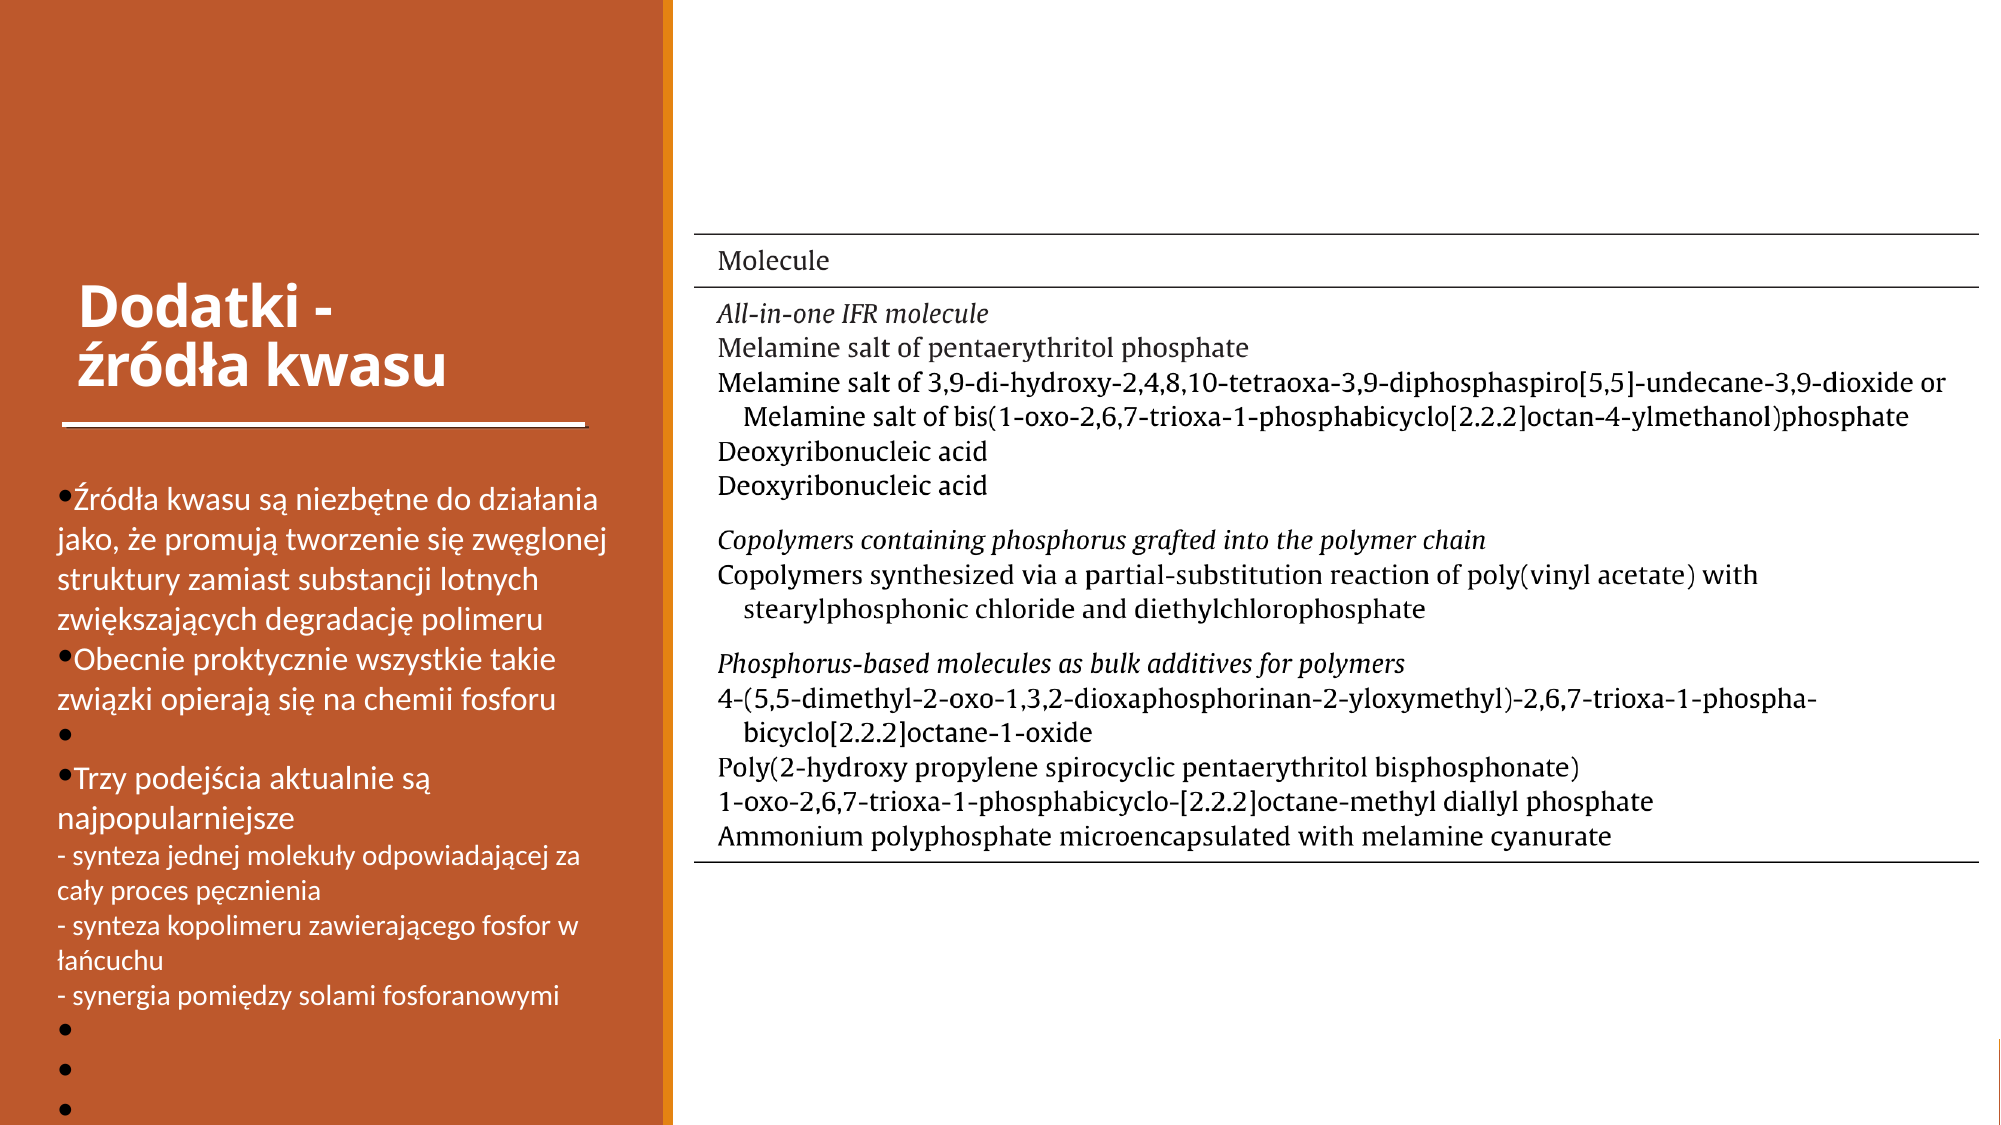

# Dodatki -  źródła kwasu
Źródła kwasu są niezbętne do działania jako, że promują tworzenie się zwęglonej struktury zamiast substancji lotnych zwiększających degradację polimeru
Obecnie proktycznie wszystkie takie związki opierają się na chemii fosforu
Trzy podejścia aktualnie są najpopularniejsze
- synteza jednej molekuły odpowiadającej za cały proces pęcznienia
- synteza kopolimeru zawierającego fosfor w łańcuchu
- synergia pomiędzy solami fosforanowymi